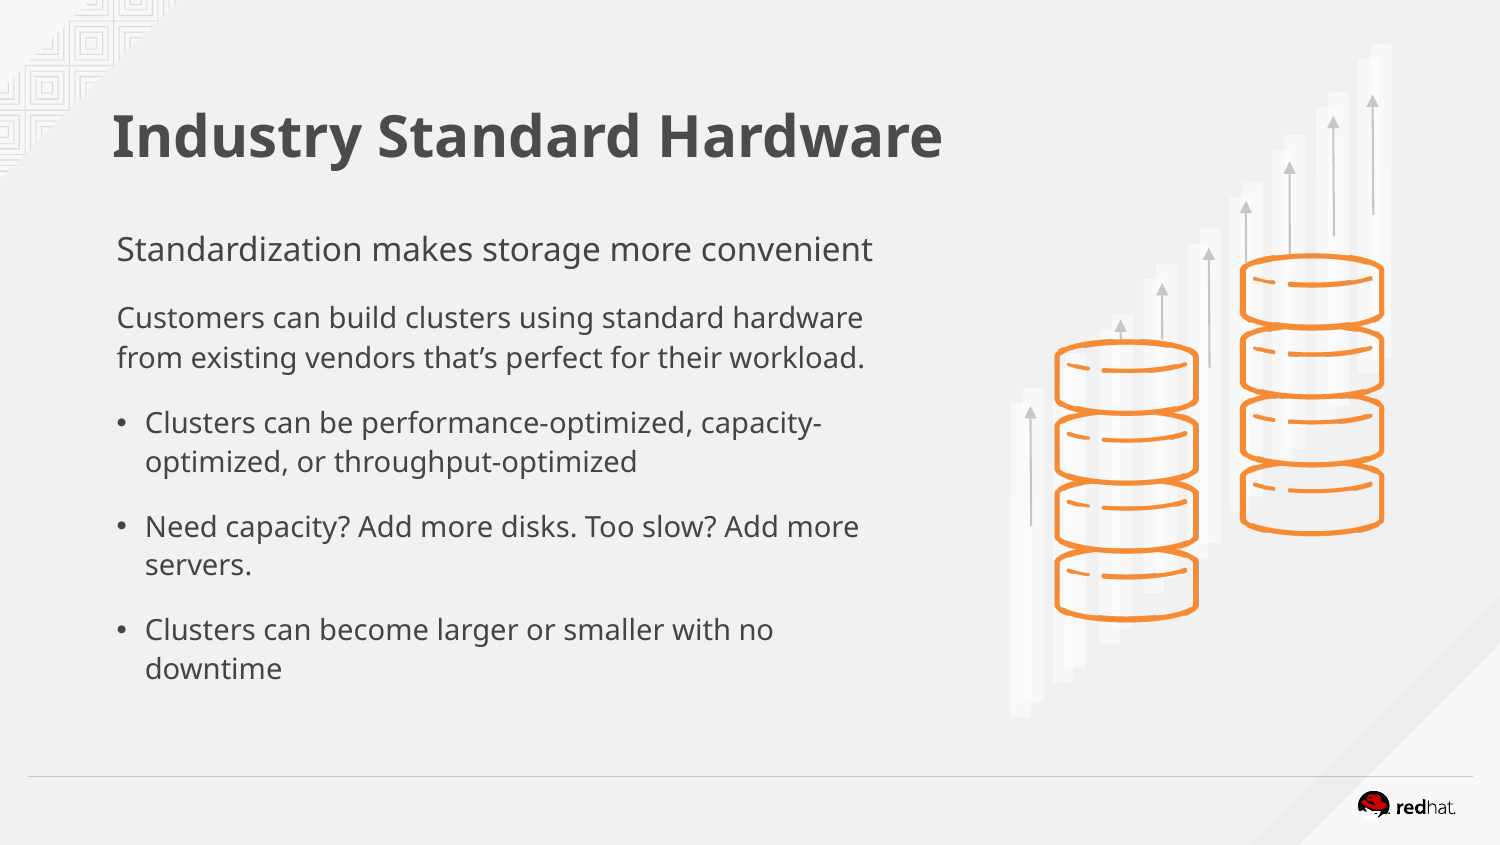

Industry Standard Hardware
Standardization makes storage more convenient
Customers can build clusters using standard hardware
from existing vendors that’s perfect for their workload.
Clusters can be performance-optimized, capacity-optimized, or throughput-optimized
Need capacity? Add more disks. Too slow? Add more servers.
Clusters can become larger or smaller with no downtime